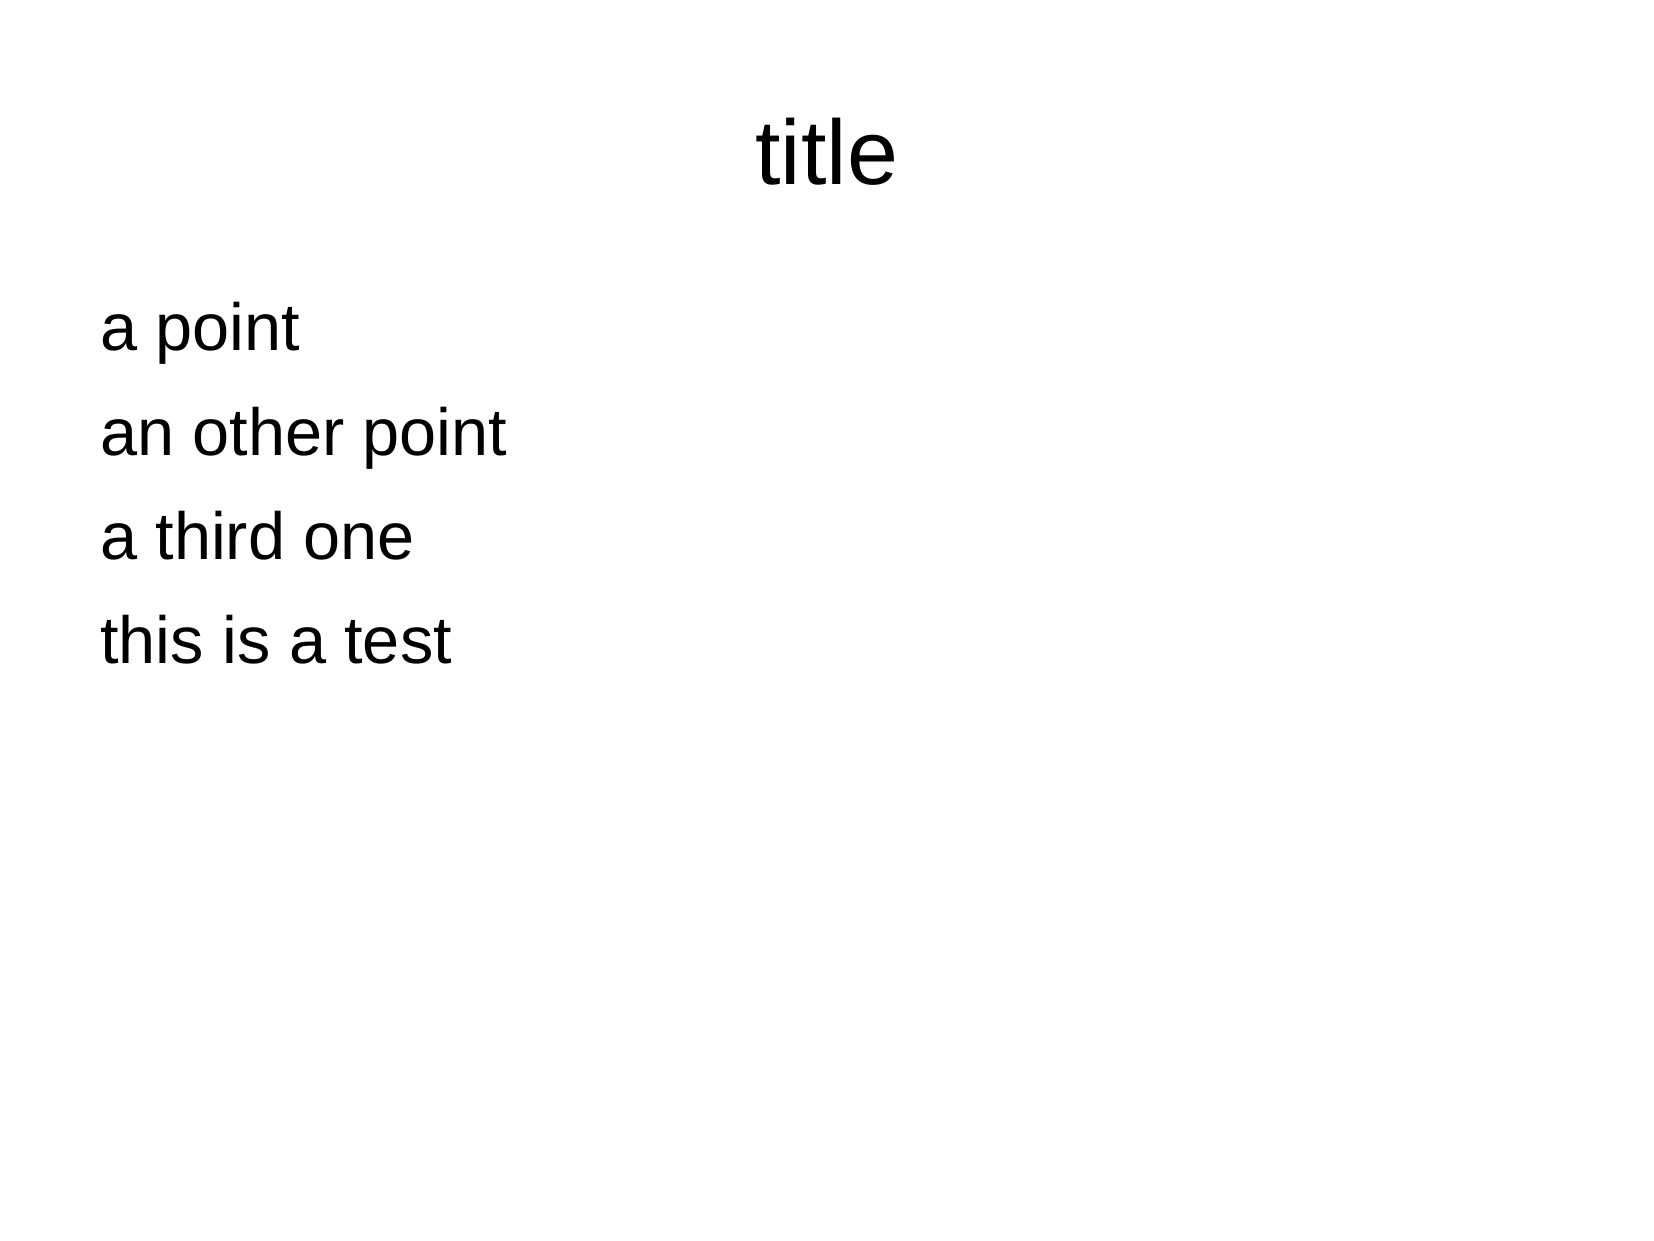

# title
a point
an other point
a third one
this is a test